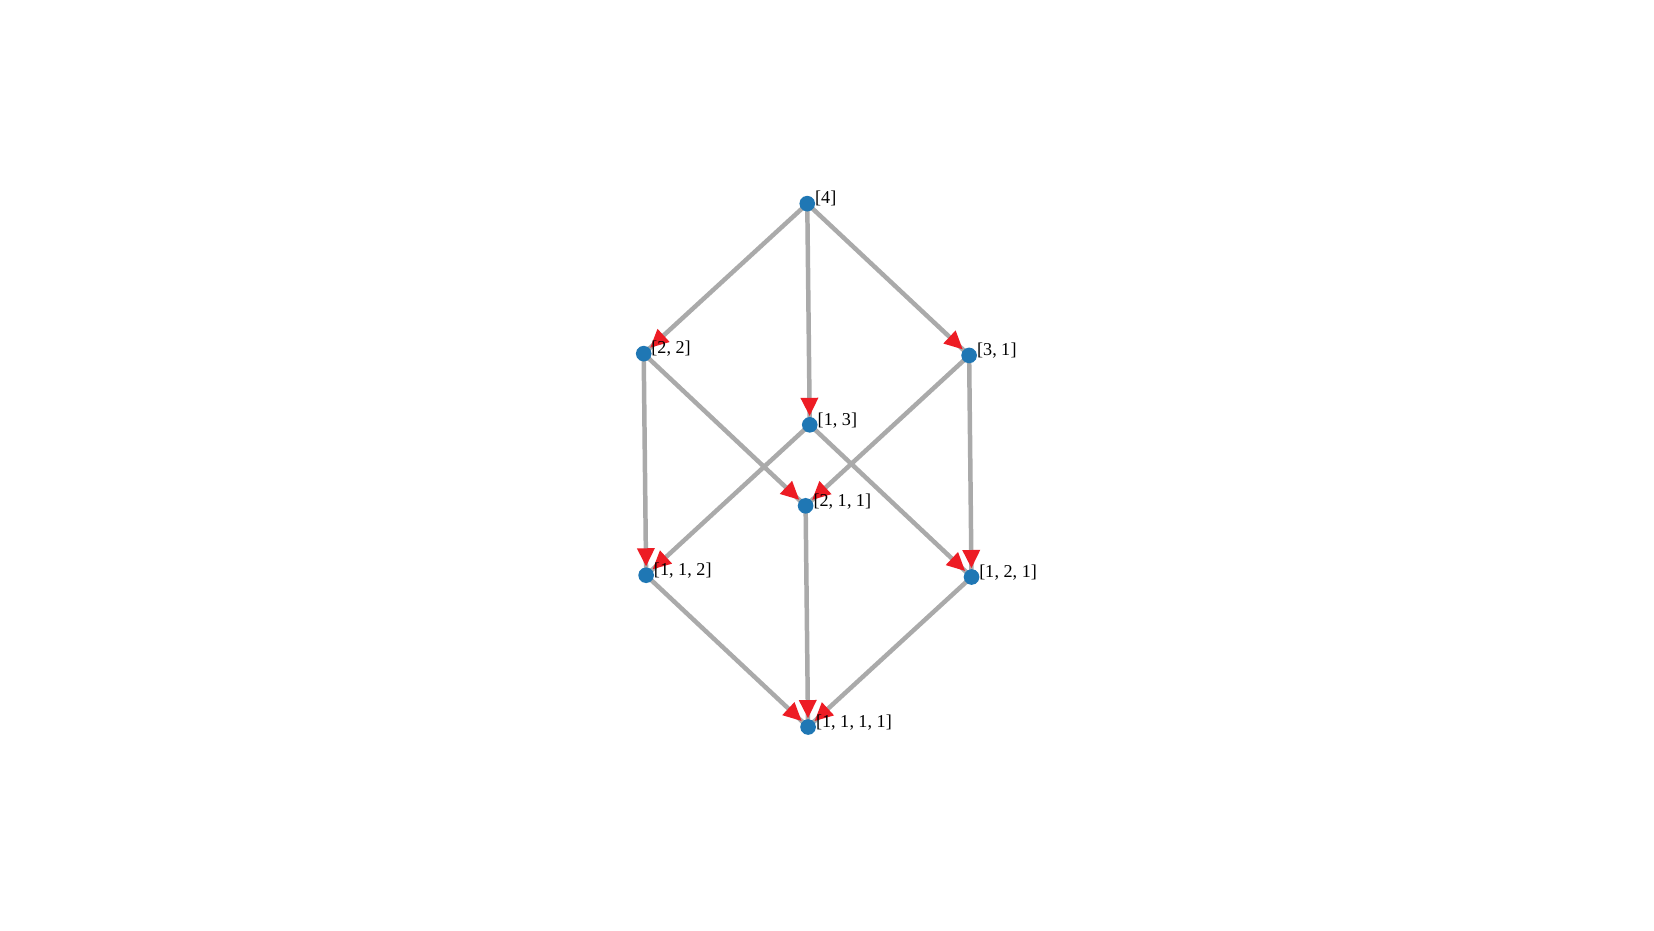

[4]
[2, 2]
[3, 1]
[1, 3]
[2, 1, 1]
[1, 1, 2]
[1, 2, 1]
[1, 1, 1, 1]